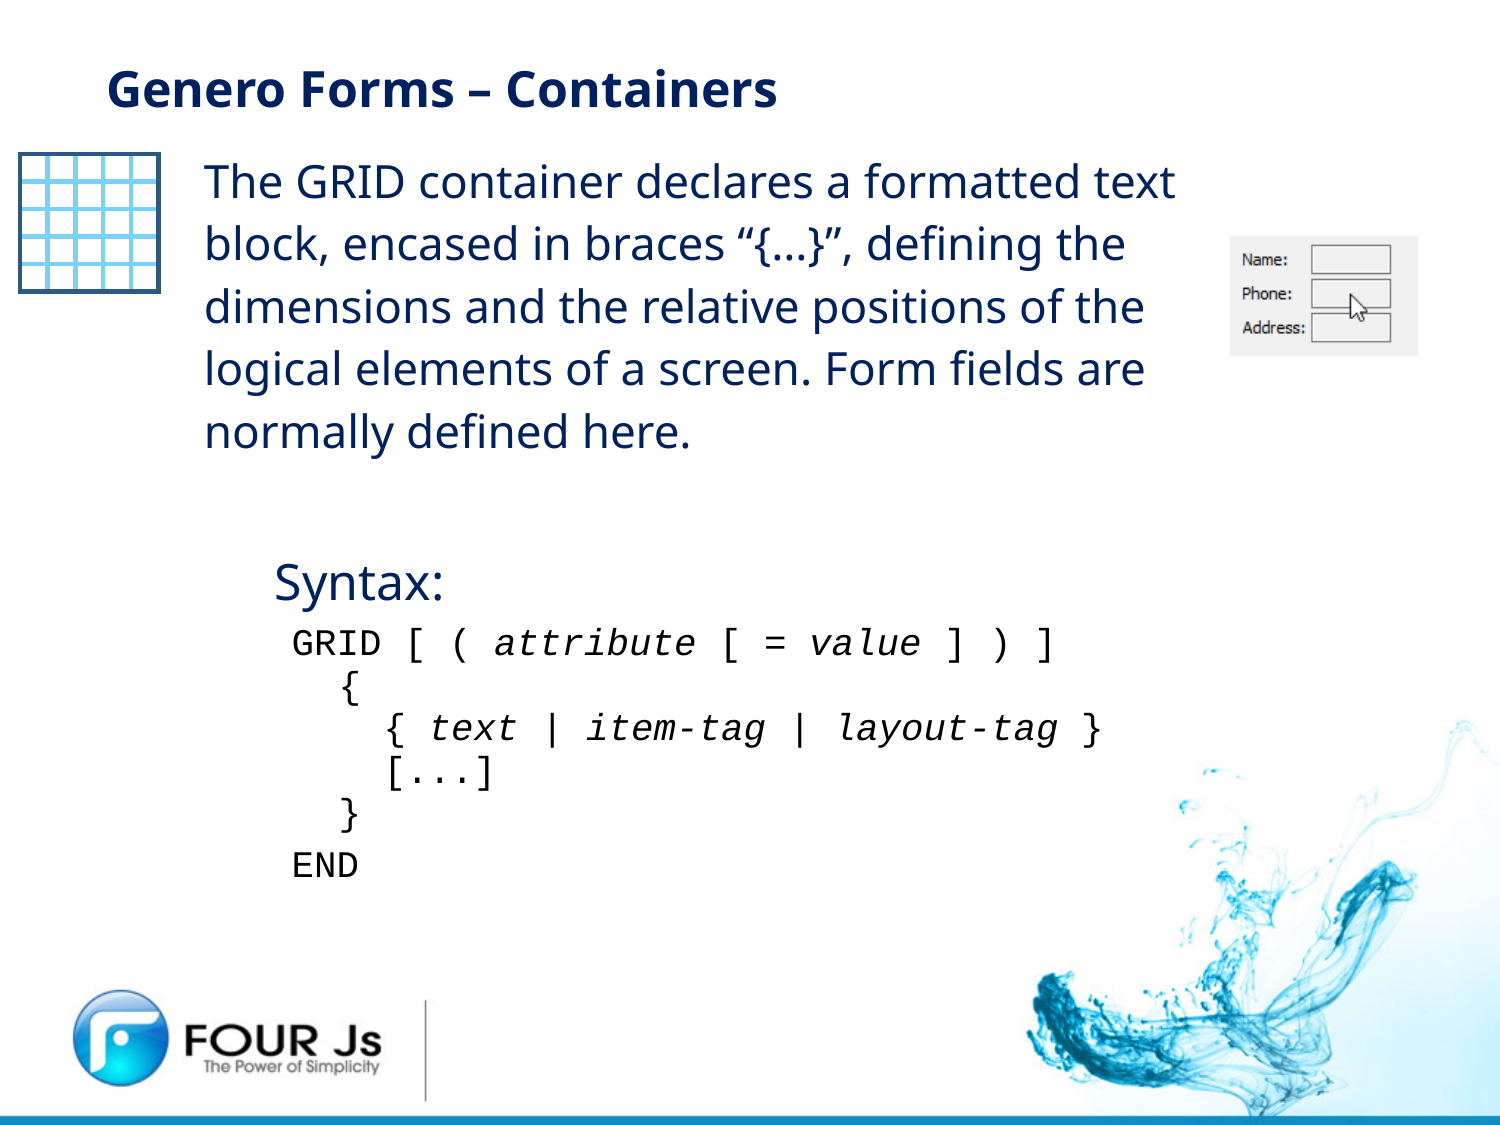

# Genero Forms – Containers
The GRID container declares a formatted text block, encased in braces “{…}”, defining the
dimensions and the relative positions of the logical elements of a screen. Form fields are
normally defined here.
Syntax:
GRID [ ( attribute [ = value ] ) ]
{
  { text | item-tag | layout-tag }
  [...]
}
END